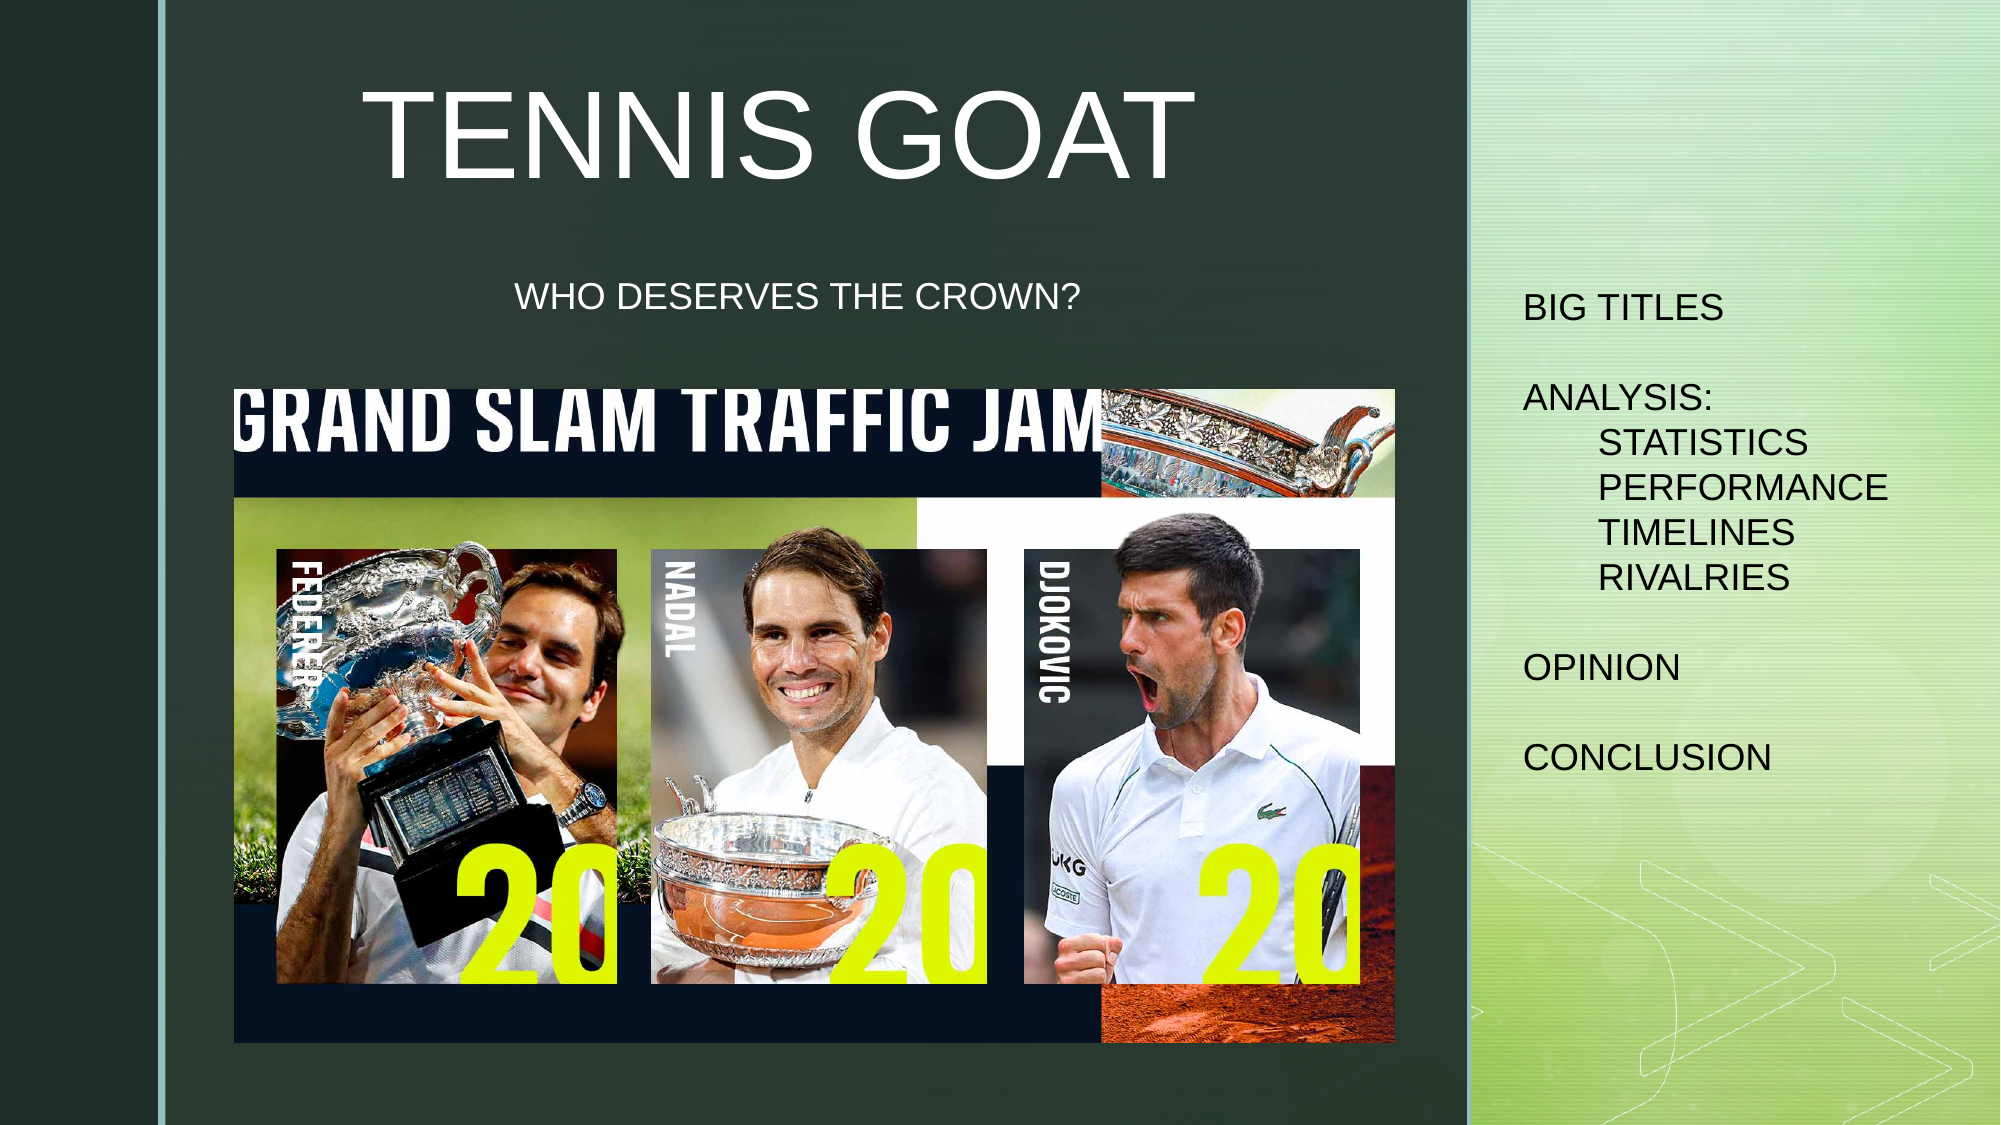

# TENNIS GOAT
WHO DESERVES THE CROWN?
BIG TITLES
ANALYSIS:
	STATISTICS
	PERFORMANCE
	TIMELINES
	RIVALRIES
OPINION
CONCLUSION